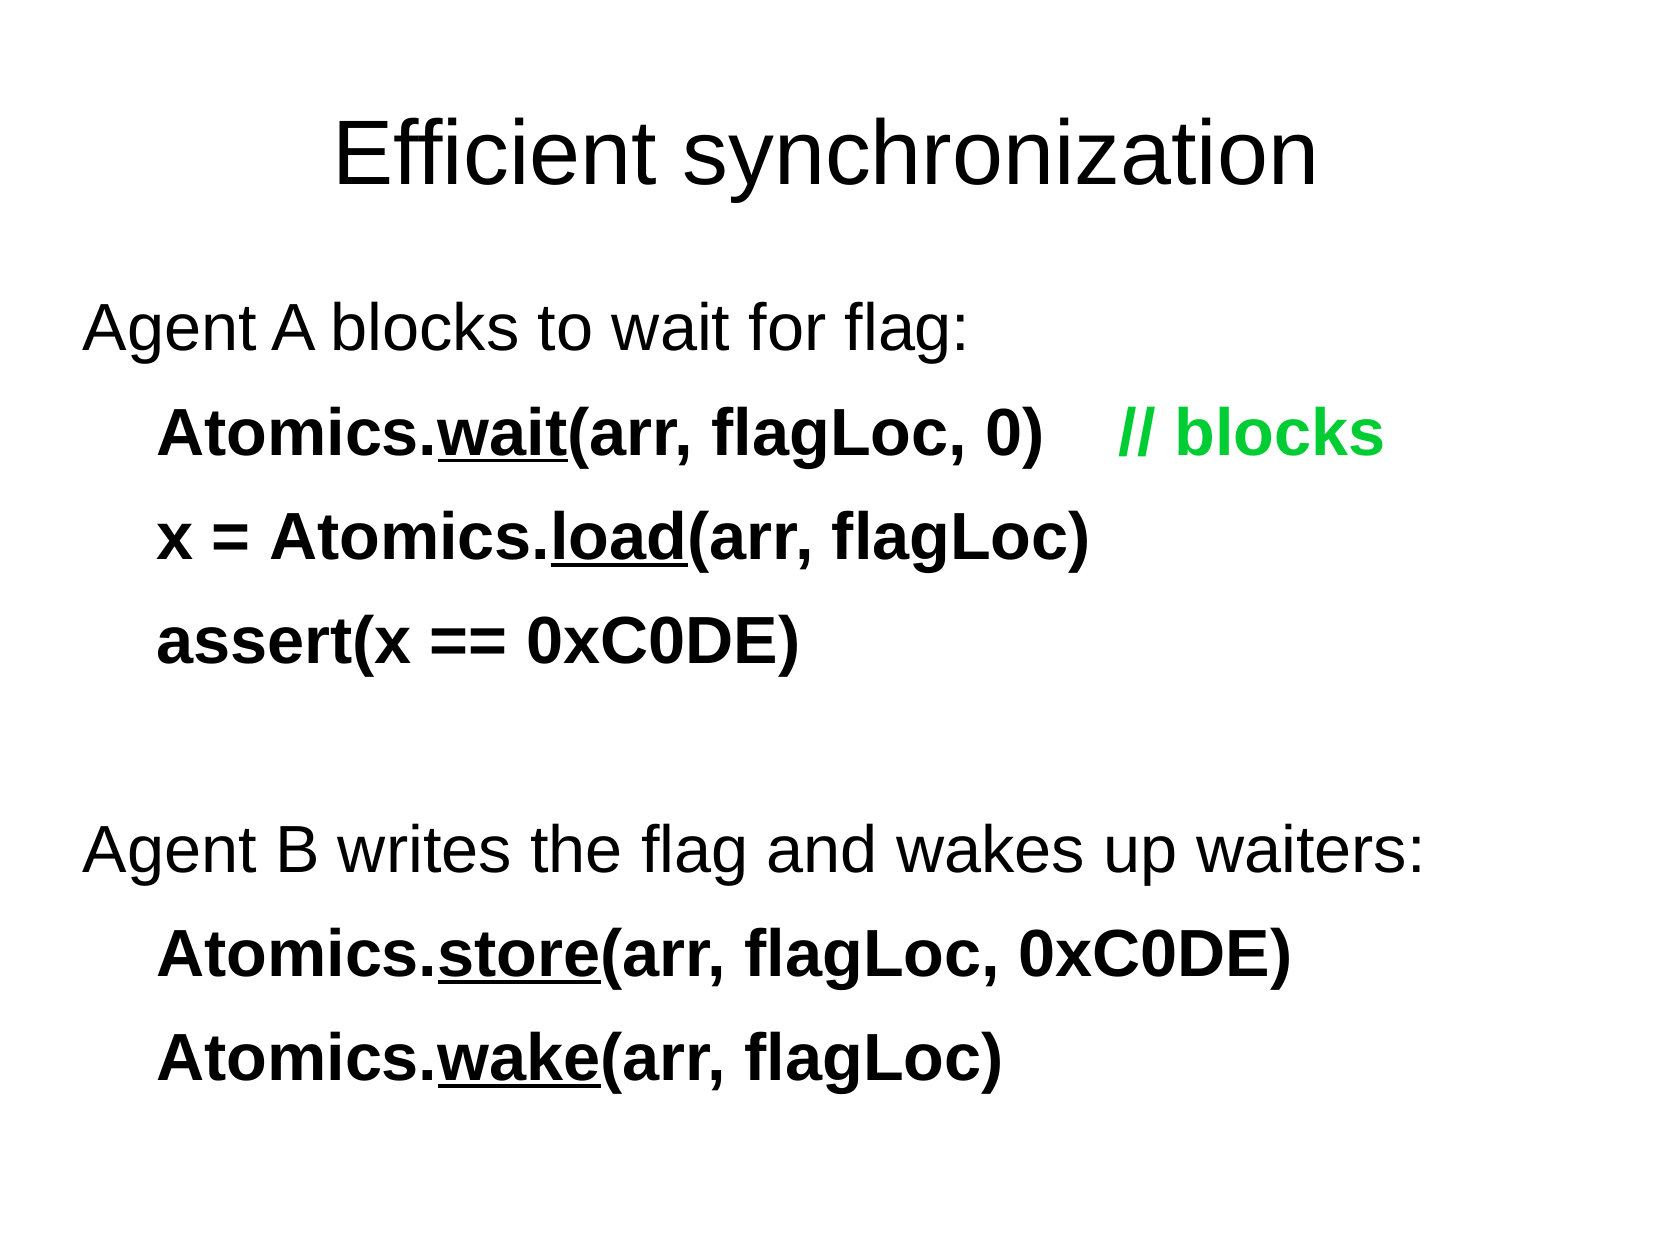

# Efficient synchronization
Agent A blocks to wait for flag:
Atomics.wait(arr, flagLoc, 0) // blocks
x = Atomics.load(arr, flagLoc)
assert(x == 0xC0DE)
Agent B writes the flag and wakes up waiters:
Atomics.store(arr, flagLoc, 0xC0DE)
Atomics.wake(arr, flagLoc)